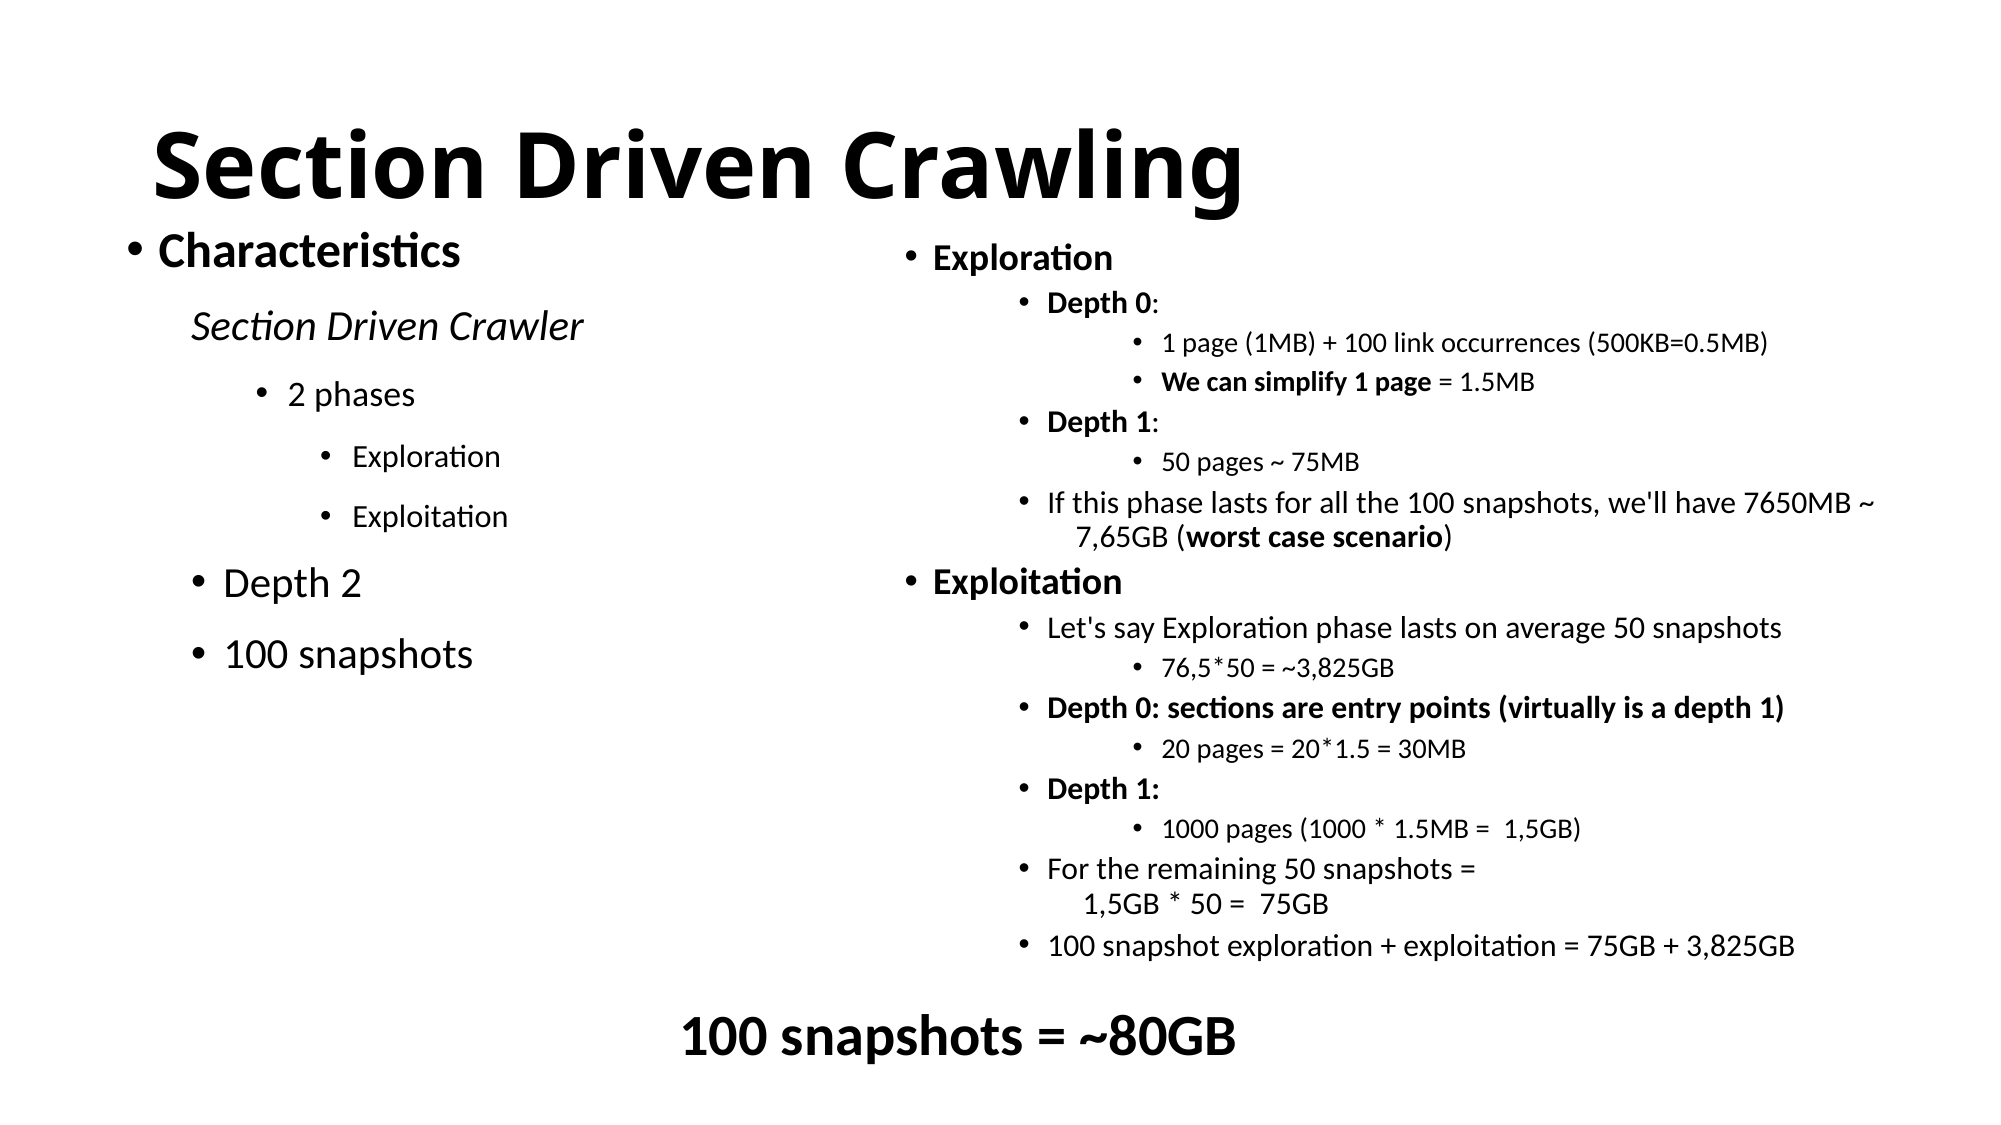

# Section Driven Crawling
Exploration
Depth 0:
1 page (1MB) + 100 link occurrences (500KB=0.5MB)
We can simplify 1 page = 1.5MB
Depth 1:
50 pages ~ 75MB
If this phase lasts for all the 100 snapshots, we'll have 7650MB ~ 7,65GB (worst case scenario)
Exploitation
Let's say Exploration phase lasts on average 50 snapshots
76,5*50 = ~3,825GB
Depth 0: sections are entry points (virtually is a depth 1)
20 pages = 20*1.5 = 30MB
Depth 1:
1000 pages (1000 * 1.5MB =  1,5GB)
For the remaining 50 snapshots =
 1,5GB * 50 =  75GB
100 snapshot exploration + exploitation = 75GB + 3,825GB
Characteristics
Section Driven Crawler
2 phases
Exploration
Exploitation
Depth 2
100 snapshots
100 snapshots = ~80GB